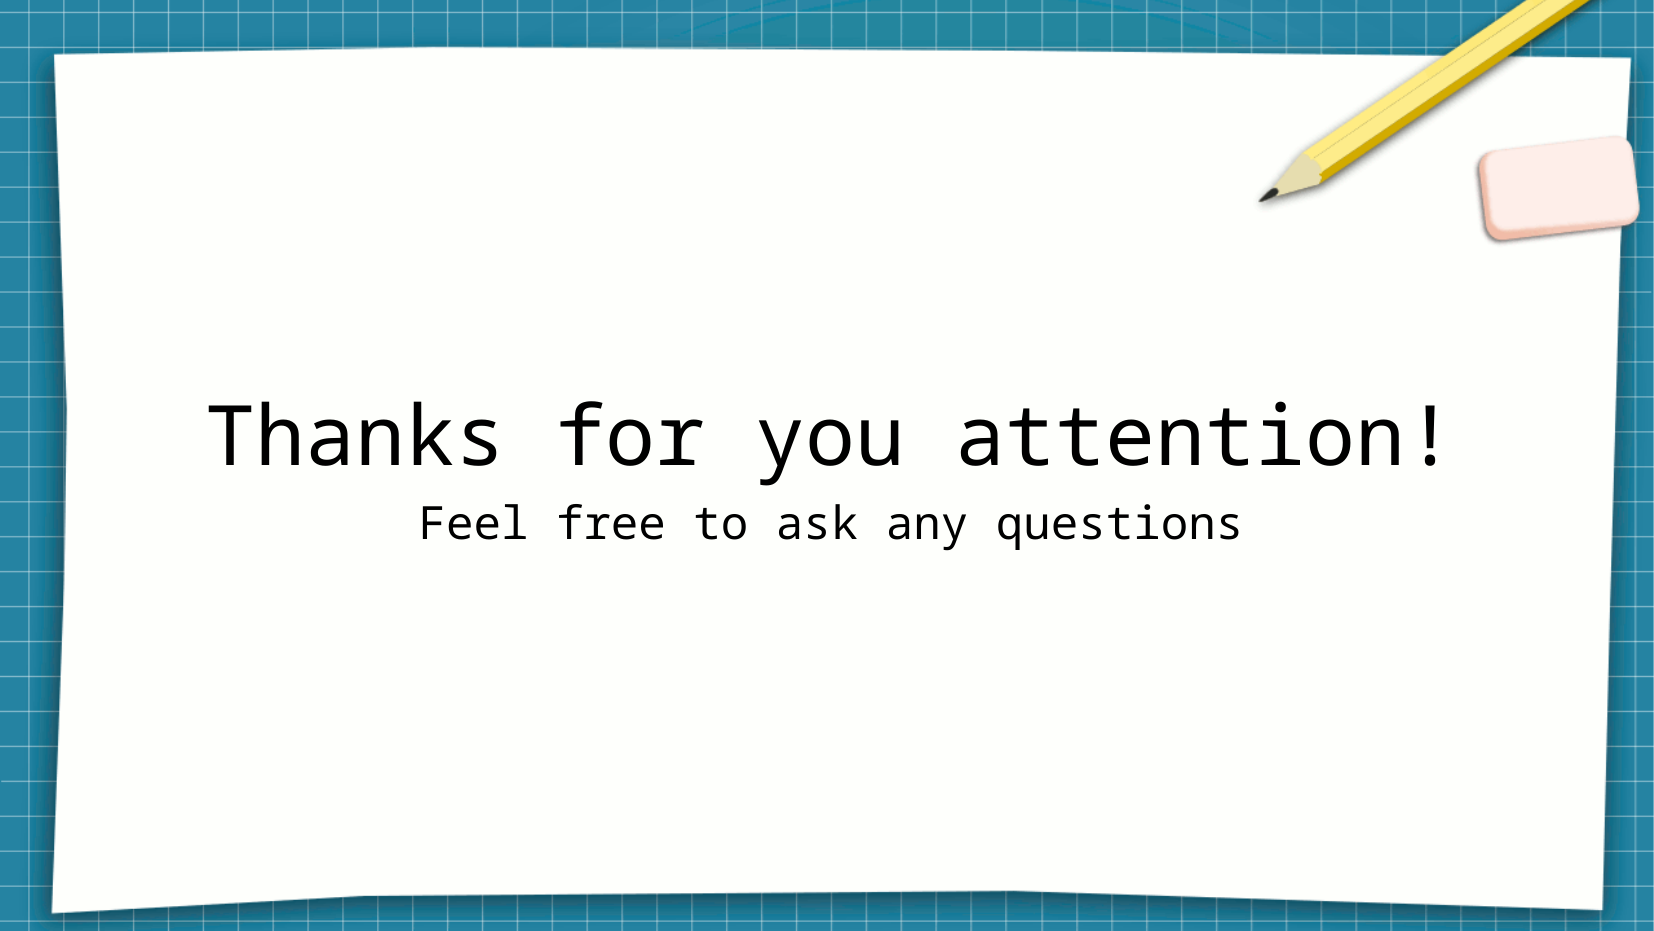

# Thanks for you attention!
Feel free to ask any questions